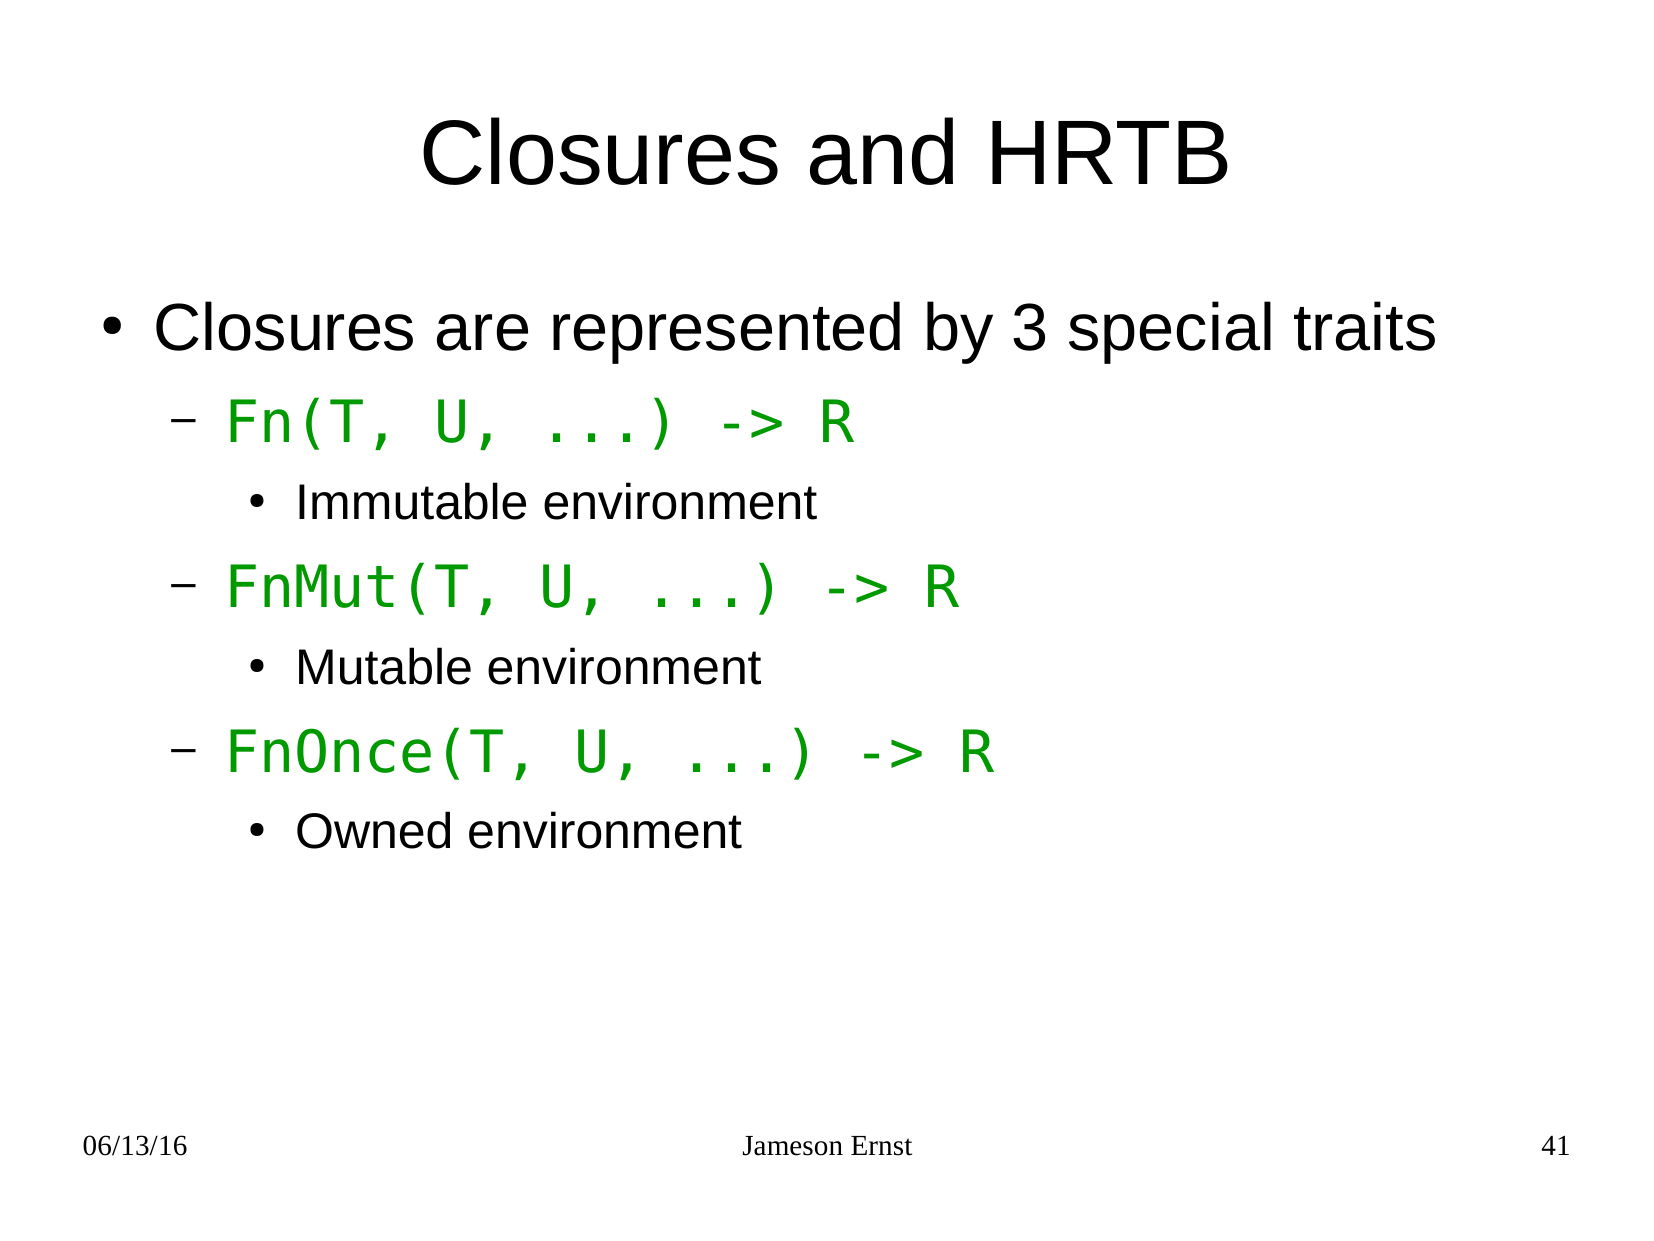

# Closures and HRTB
Closures are represented by 3 special traits
Fn(T, U, ...) -> R
Immutable environment
FnMut(T, U, ...) -> R
Mutable environment
FnOnce(T, U, ...) -> R
Owned environment
06/13/16
Jameson Ernst
41